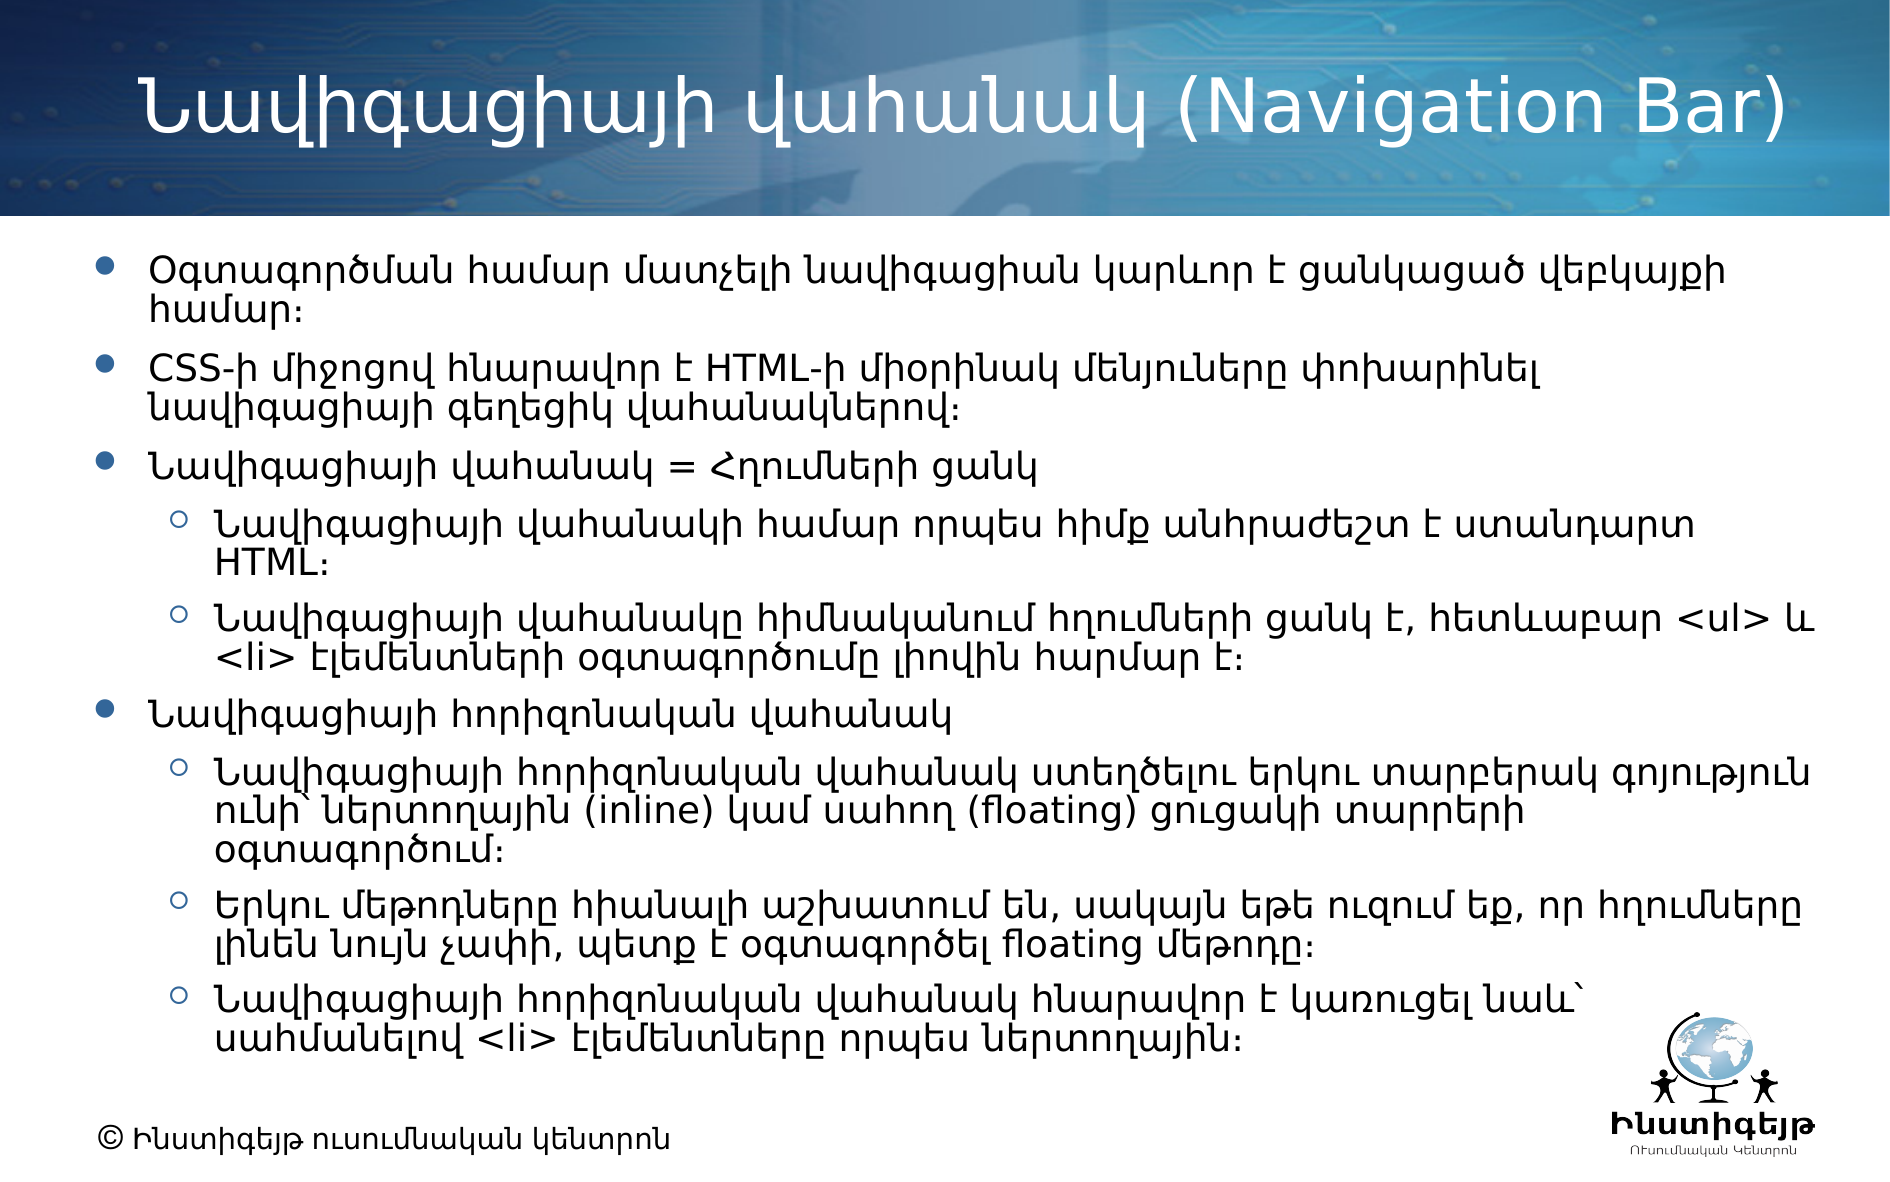

Նավիգացիայի վահանակ (Navigation Bar)
# Օգտագործման համար մատչելի նավիգացիան կարևոր է ցանկացած վեբկայքի համար։
CSS-ի միջոցով հնարավոր է HTML-ի միօրինակ մենյուները փոխարինել նավիգացիայի գեղեցիկ վահանակներով։
Նավիգացիայի վահանակ = Հղումների ցանկ
Նավիգացիայի վահանակի համար որպես հիմք անհրաժեշտ է ստանդարտ HTML։
Նավիգացիայի վահանակը հիմնականում հղումների ցանկ է, հետևաբար <ul> և <li> էլեմենտների օգտագործումը լիովին հարմար է։
Նավիգացիայի հորիզոնական վահանակ
Նավիգացիայի հորիզոնական վահանակ ստեղծելու երկու տարբերակ գոյություն ունի՝ ներտողային (inline) կամ սահող (floating) ցուցակի տարրերի օգտագործում։
Երկու մեթոդները հիանալի աշխատում են, սակայն եթե ուզում եք, որ հղումները լինեն նույն չափի, պետք է օգտագործել floating մեթոդը։
Նավիգացիայի հորիզոնական վահանակ հնարավոր է կառուցել նաև՝ սահմանելով <li> էլեմենտները որպես ներտողային։